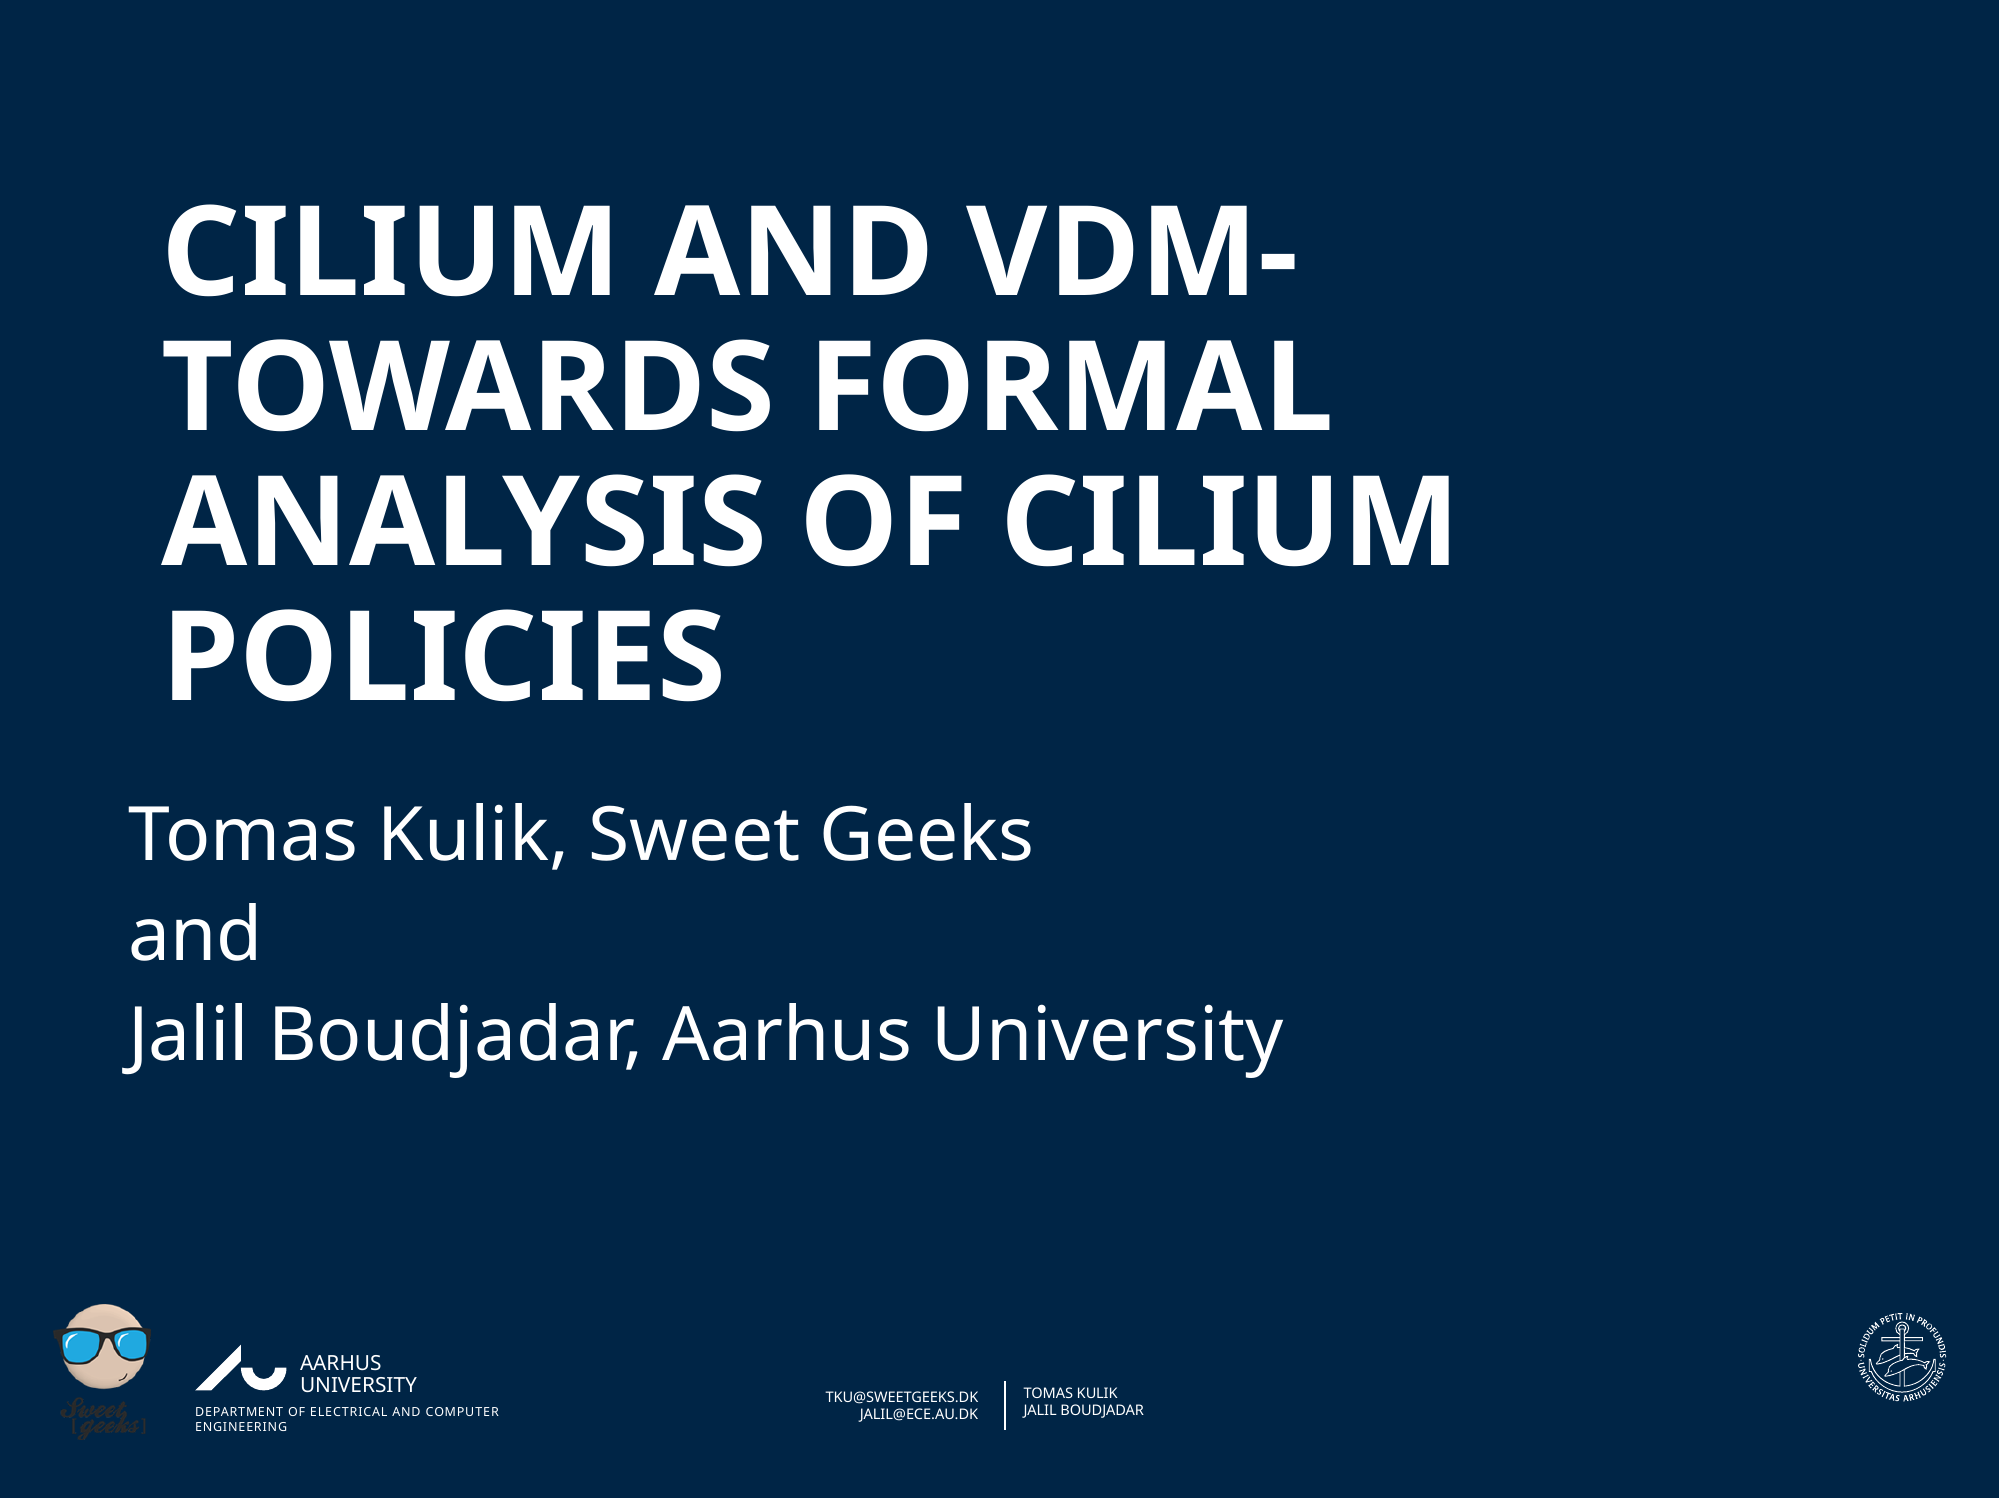

# Cilium and VDM- Towards formal analysis of Cilium policies
Tomas Kulik, Sweet Geeks
and
Jalil Boudjadar, Aarhus University